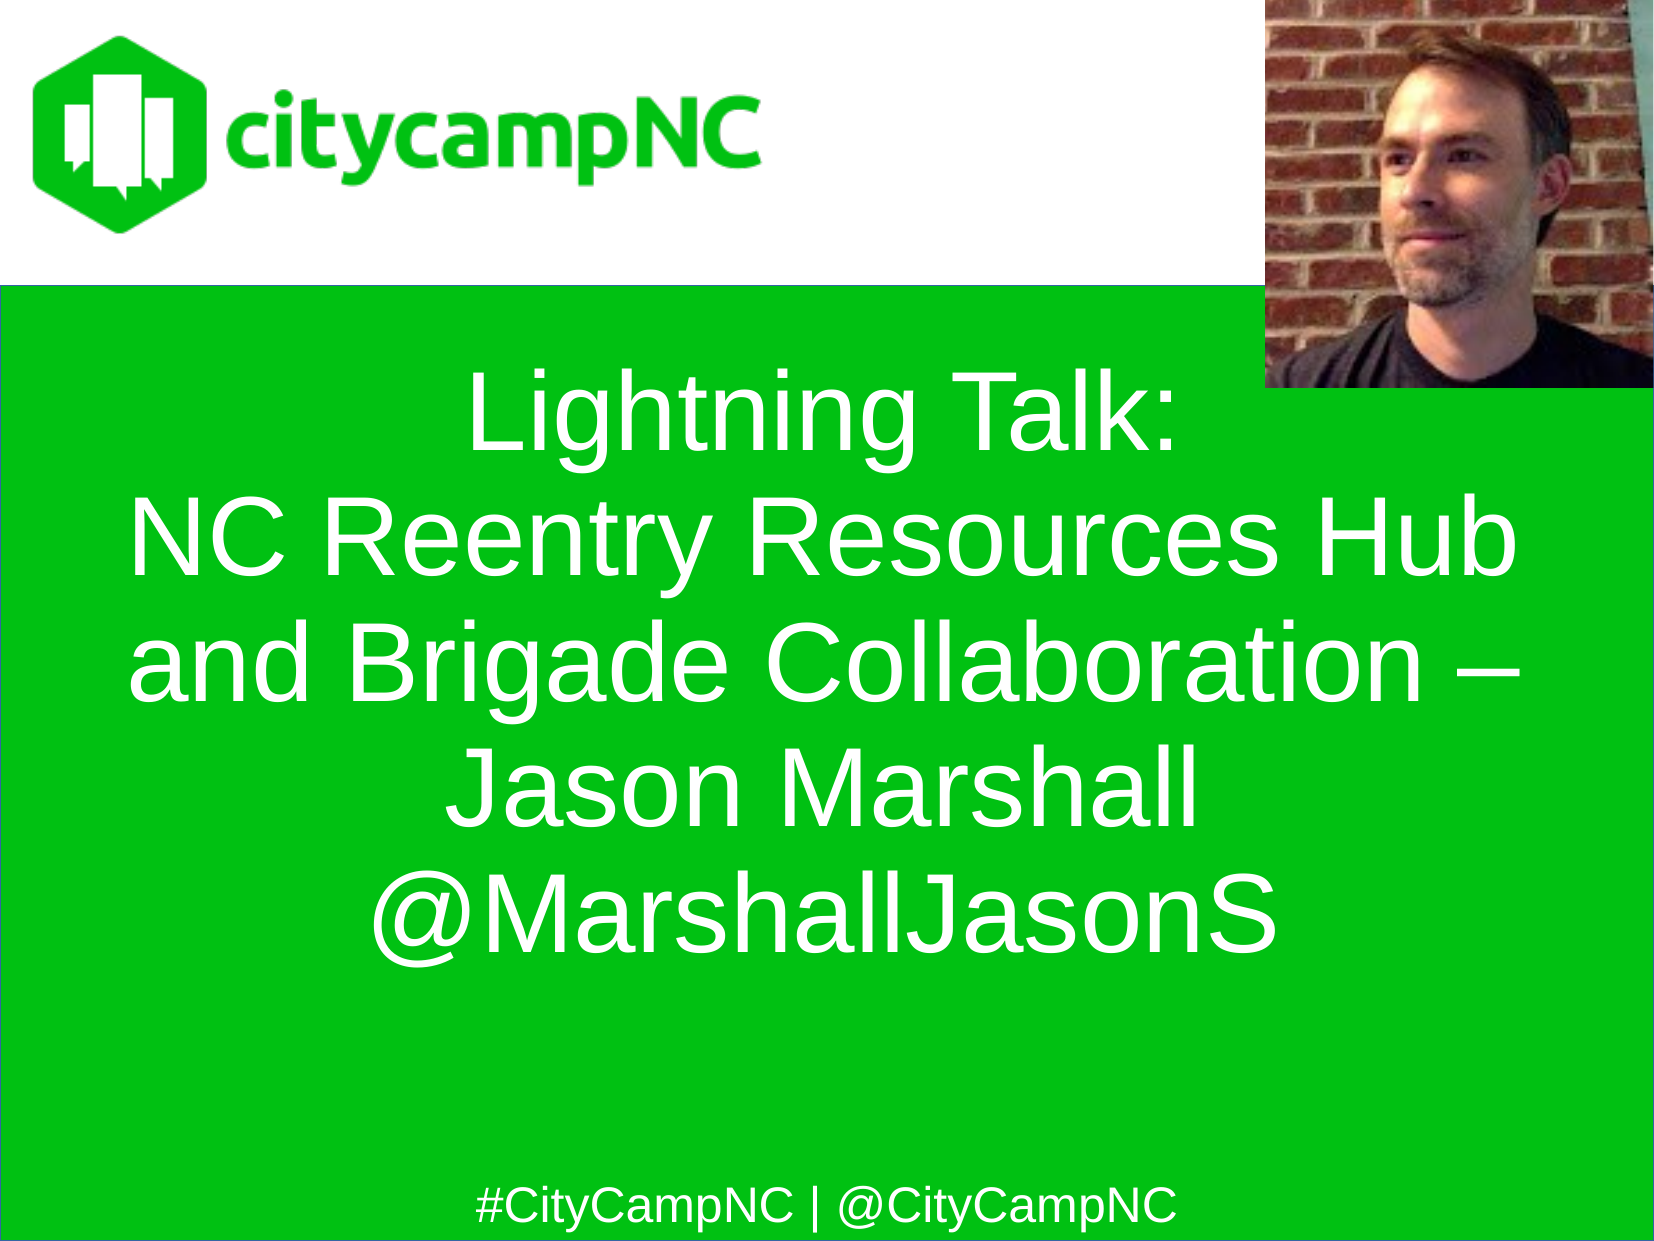

# Lightning Talk:
NC Reentry Resources Hub and Brigade Collaboration – Jason Marshall
@MarshallJasonS